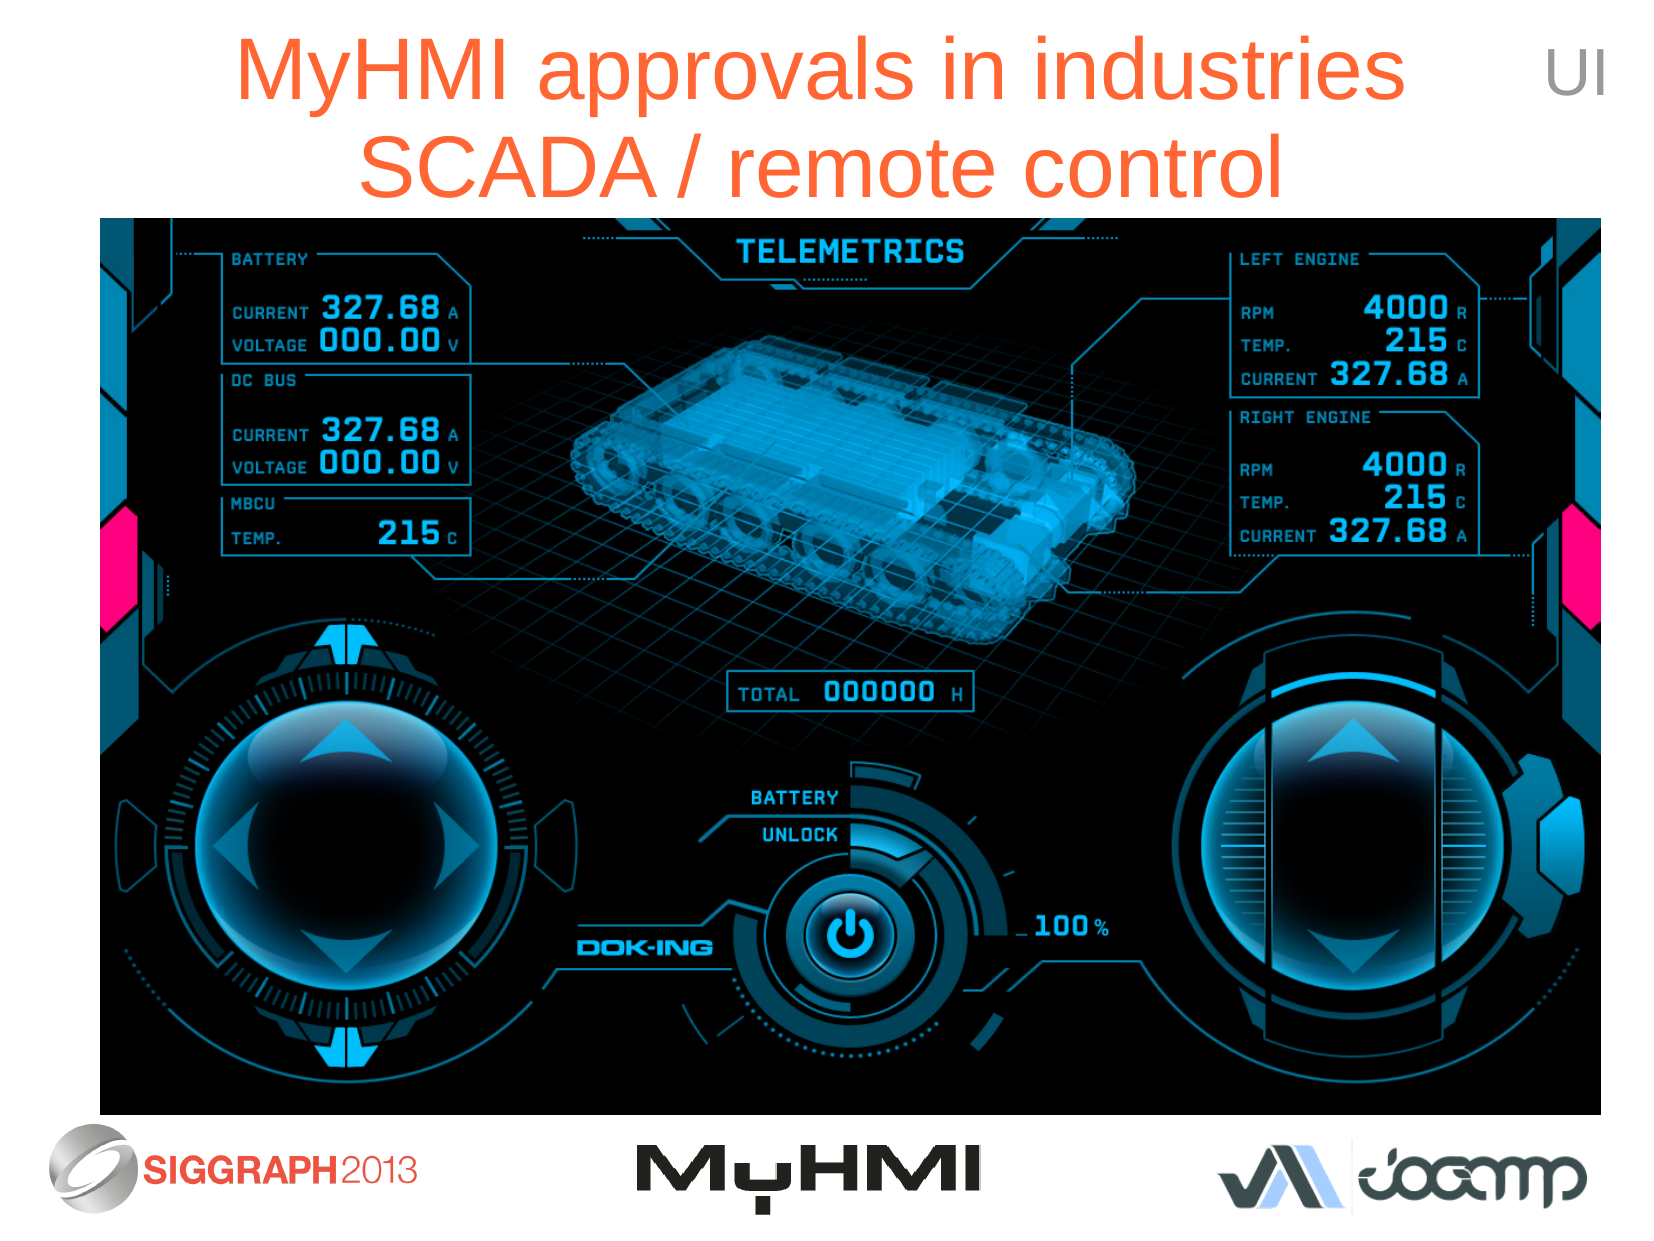

# MyHMI approvals in industries SCADA / remote control
UI